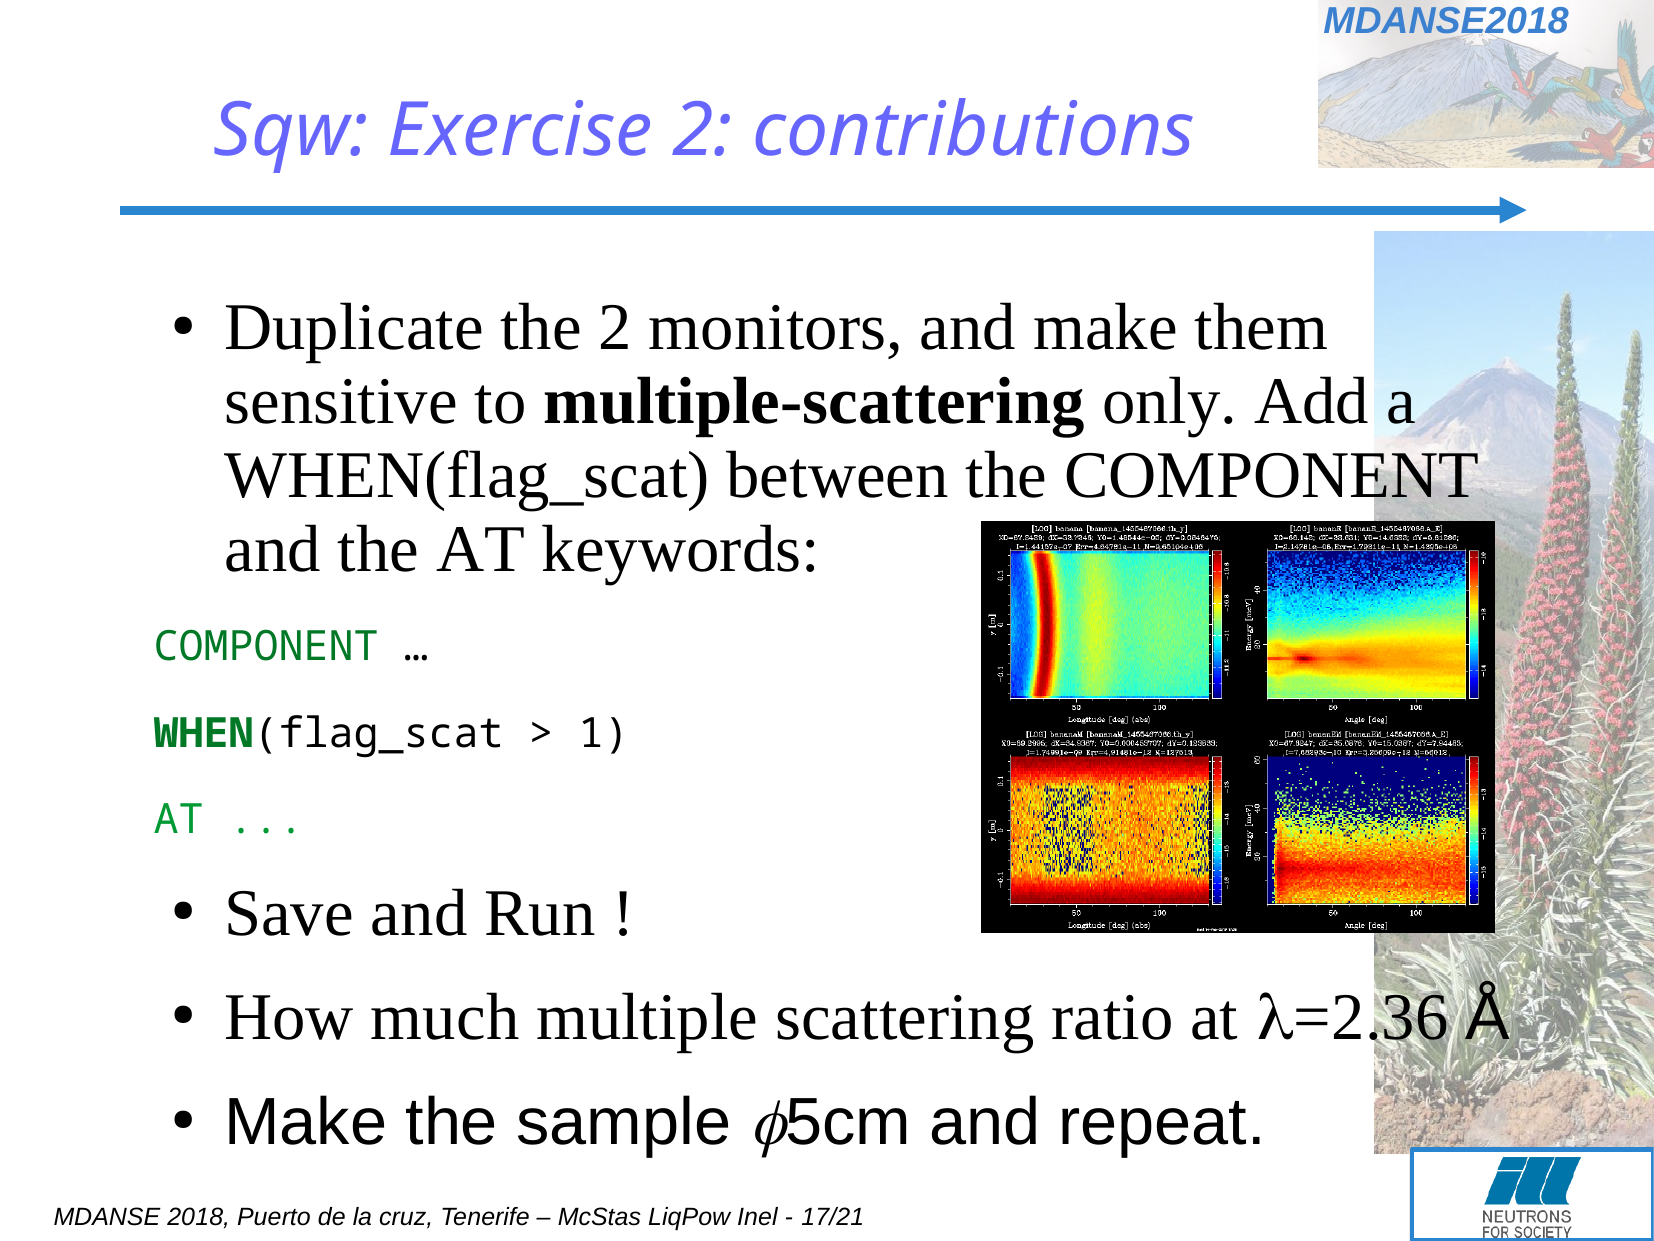

# Sqw: Exercise 2: contributions
Duplicate the 2 monitors, and make them sensitive to multiple-scattering only. Add a WHEN(flag_scat) between the COMPONENT and the AT keywords:
COMPONENT …
WHEN(flag_scat > 1)
AT ...
Save and Run !
How much multiple scattering ratio at l=2.36 Å
Make the sample f5cm and repeat.